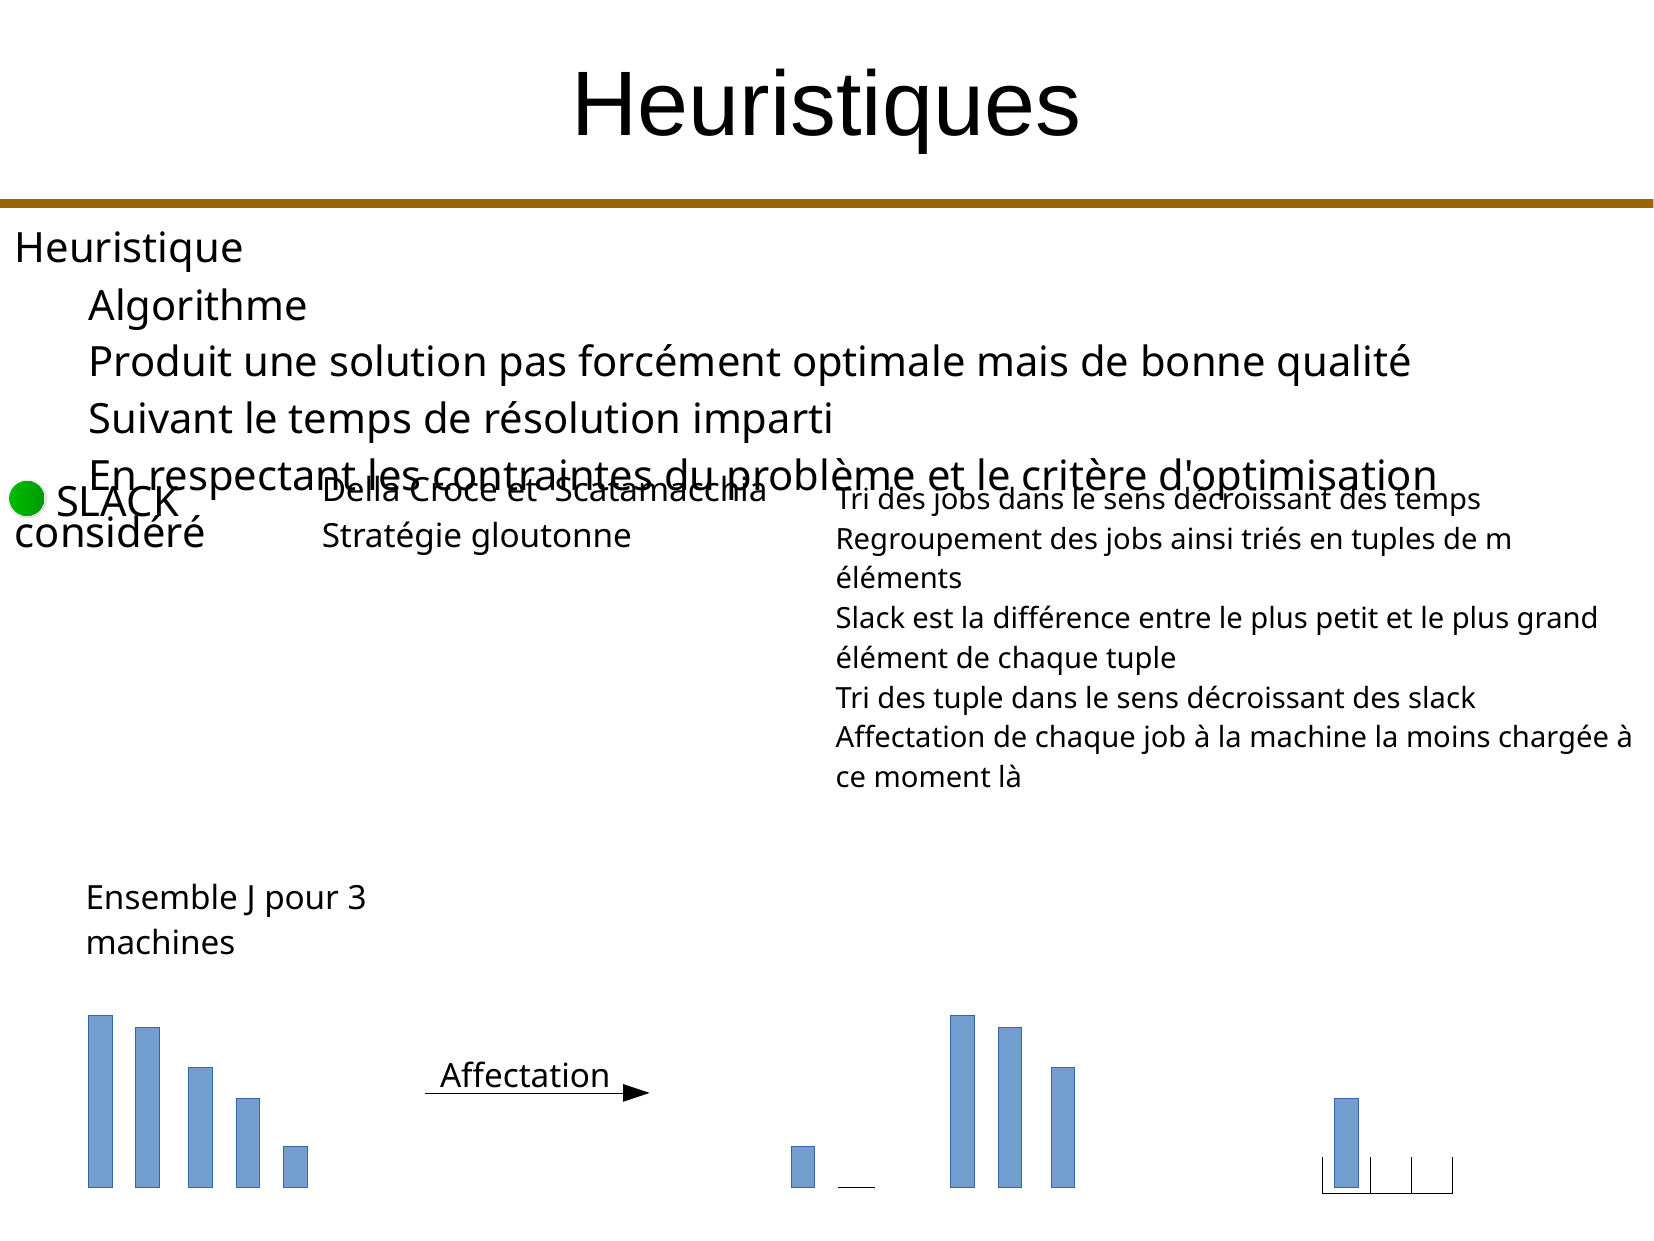

# Heuristiques
Heuristique
	Algorithme
	Produit une solution pas forcément optimale mais de bonne qualité
	Suivant le temps de résolution imparti
	En respectant les contraintes du problème et le critère d'optimisation considéré
Della Croce et Scatamacchia
Stratégie gloutonne
SLACK
Tri des jobs dans le sens décroissant des temps
Regroupement des jobs ainsi triés en tuples de m éléments
Slack est la différence entre le plus petit et le plus grand élément de chaque tuple
Tri des tuple dans le sens décroissant des slack
Affectation de chaque job à la machine la moins chargée à ce moment là
Ensemble J pour 3 machines
Affectation